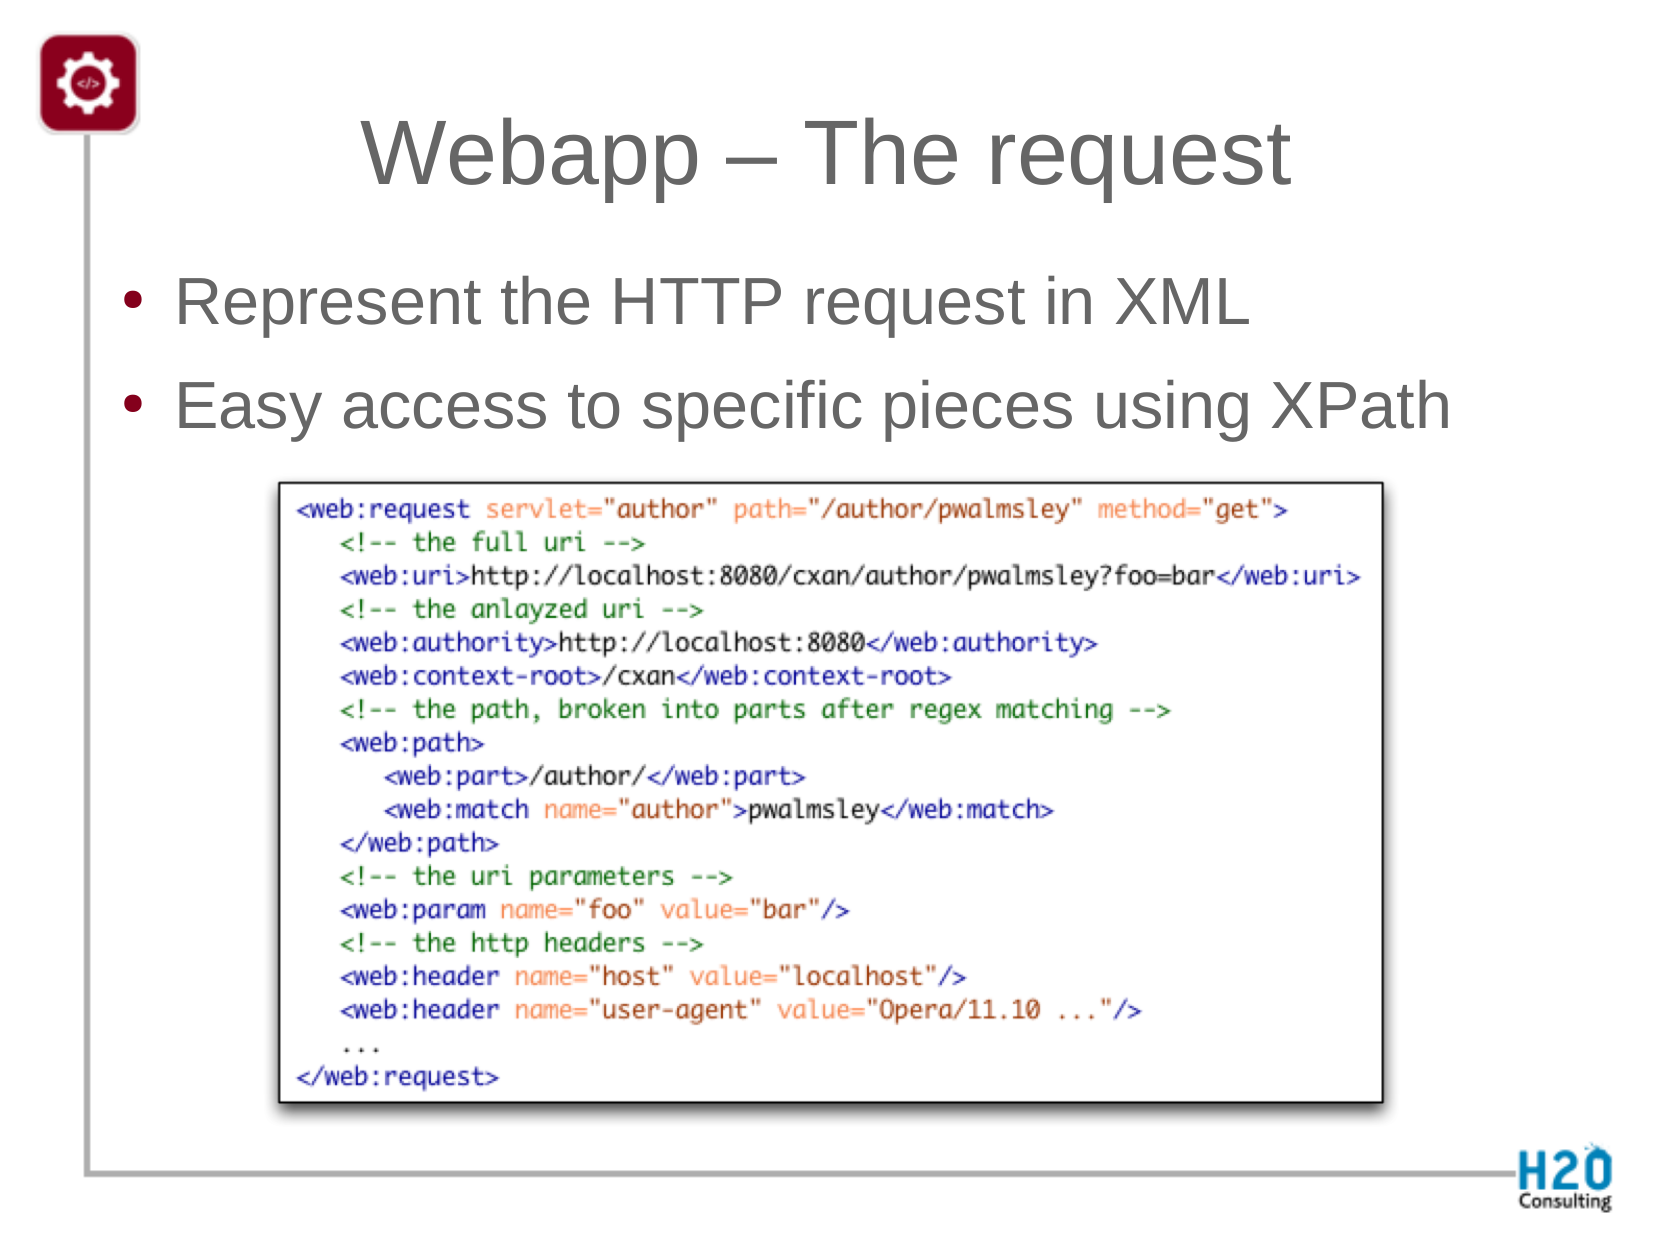

# Webapp – The request
Represent the HTTP request in XML
Easy access to specific pieces using XPath